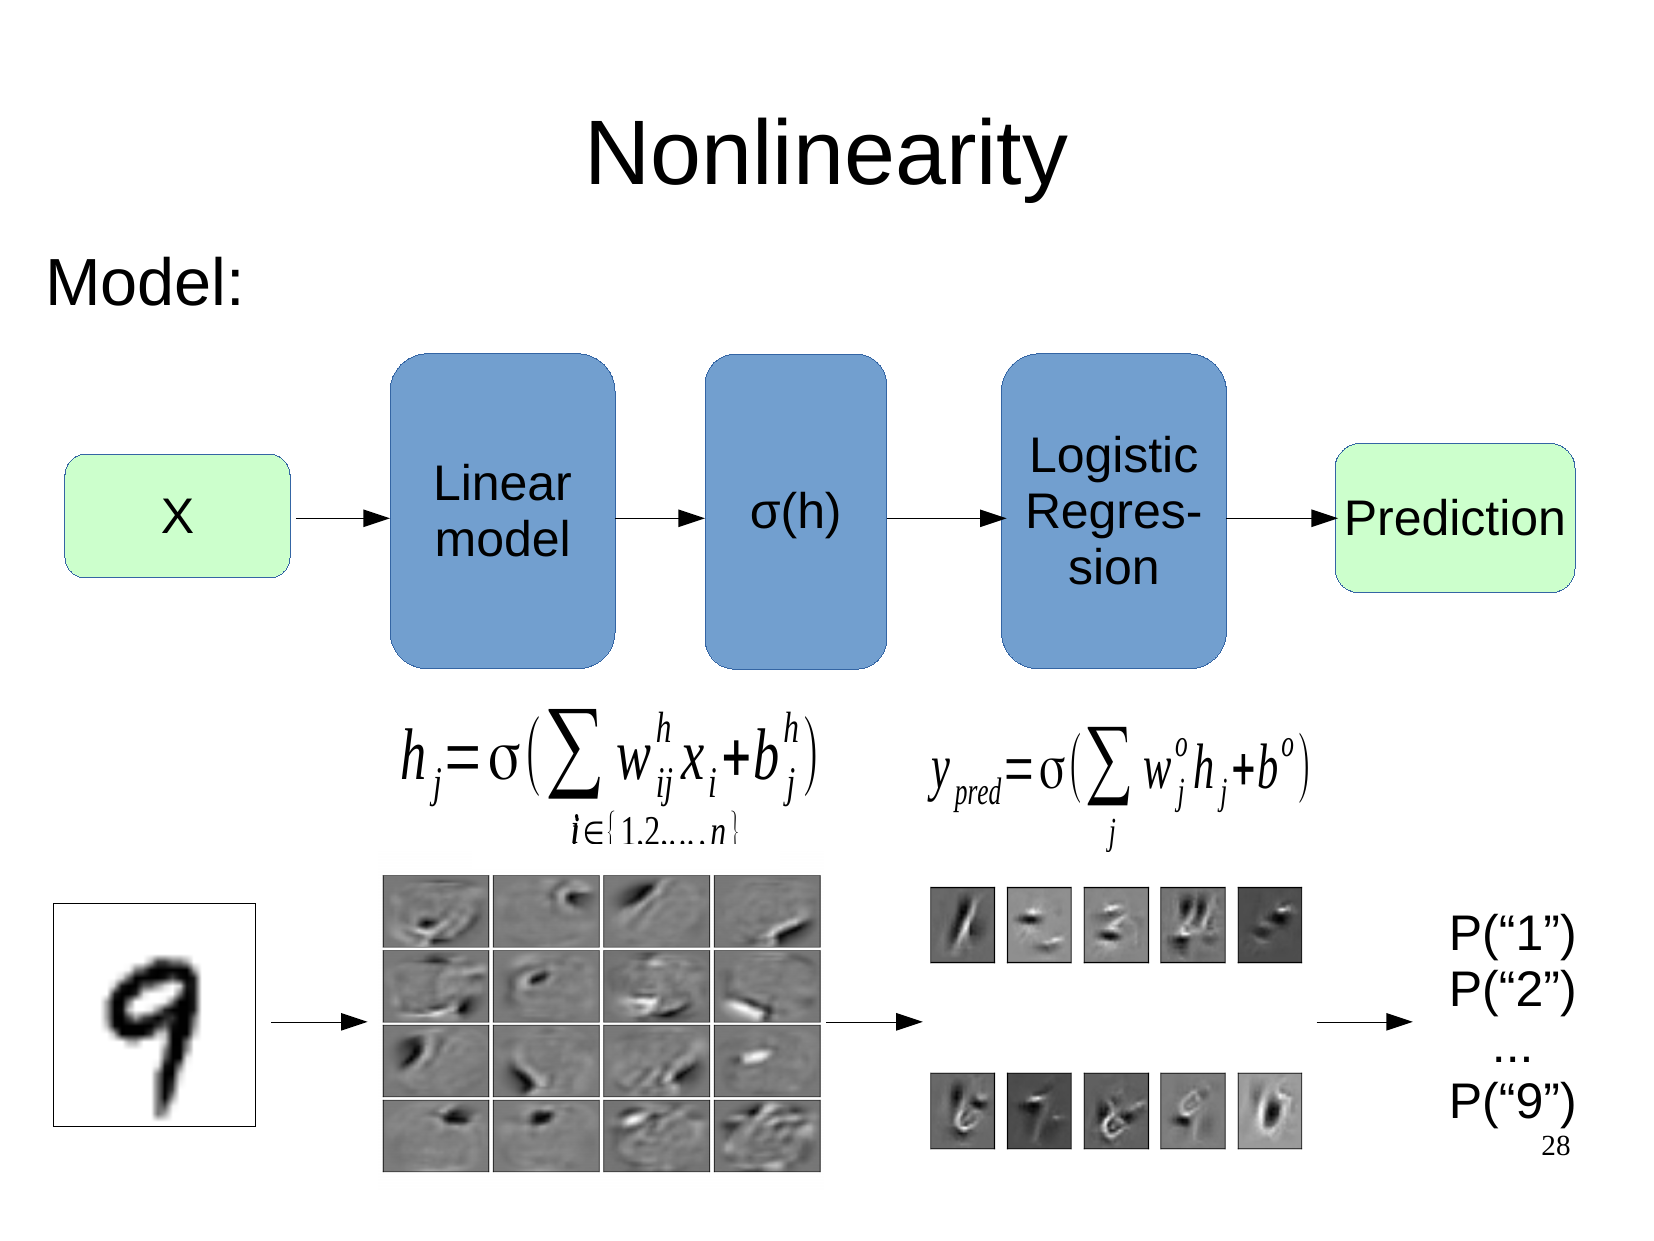

# Nonlinearity
Model:
Linear
model
Logistic
Regres-
sion
σ(h)
Prediction
X
P(“1”)
P(“2”)
...
P(“9”)
28